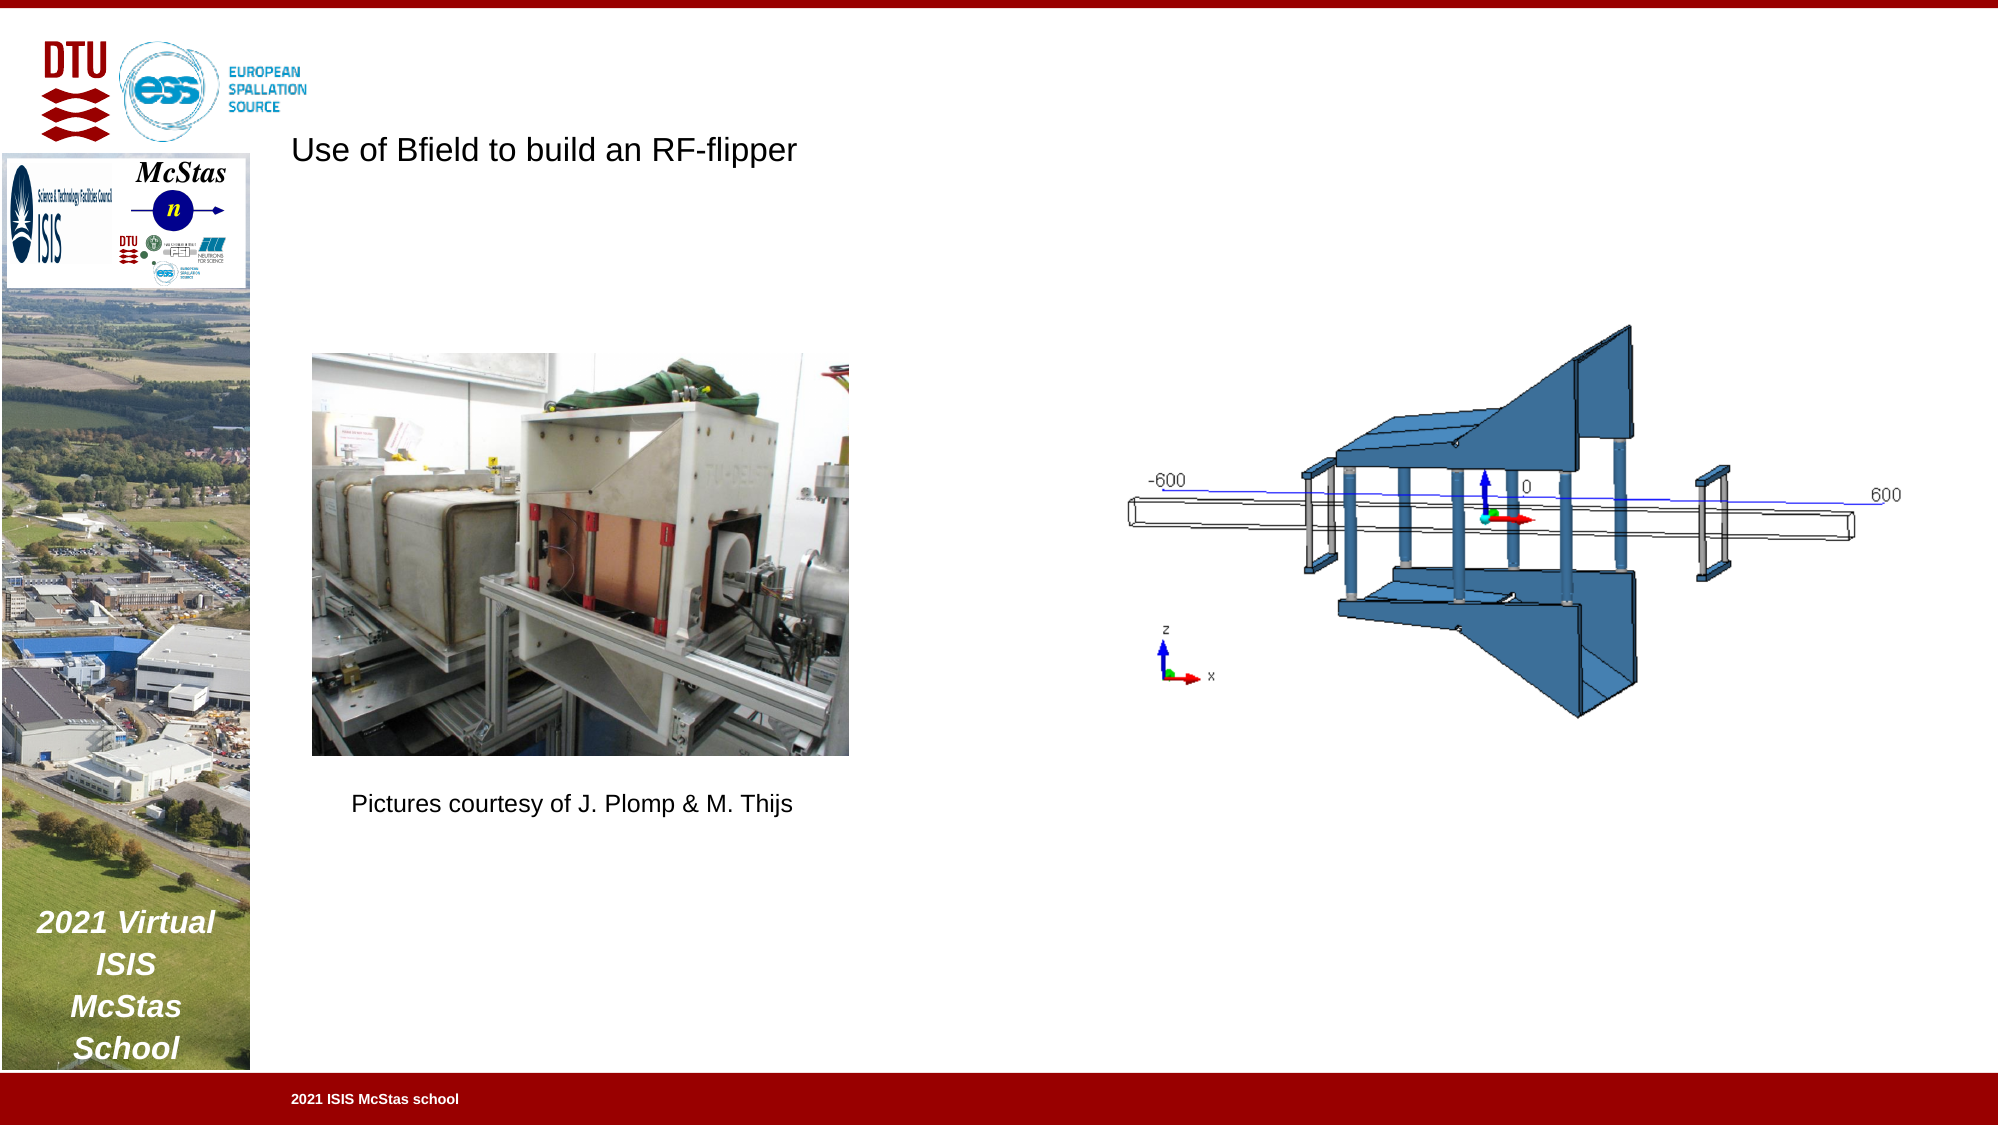

# Use of Bfield to build an RF-flipper
Pictures courtesy of J. Plomp & M. Thijs